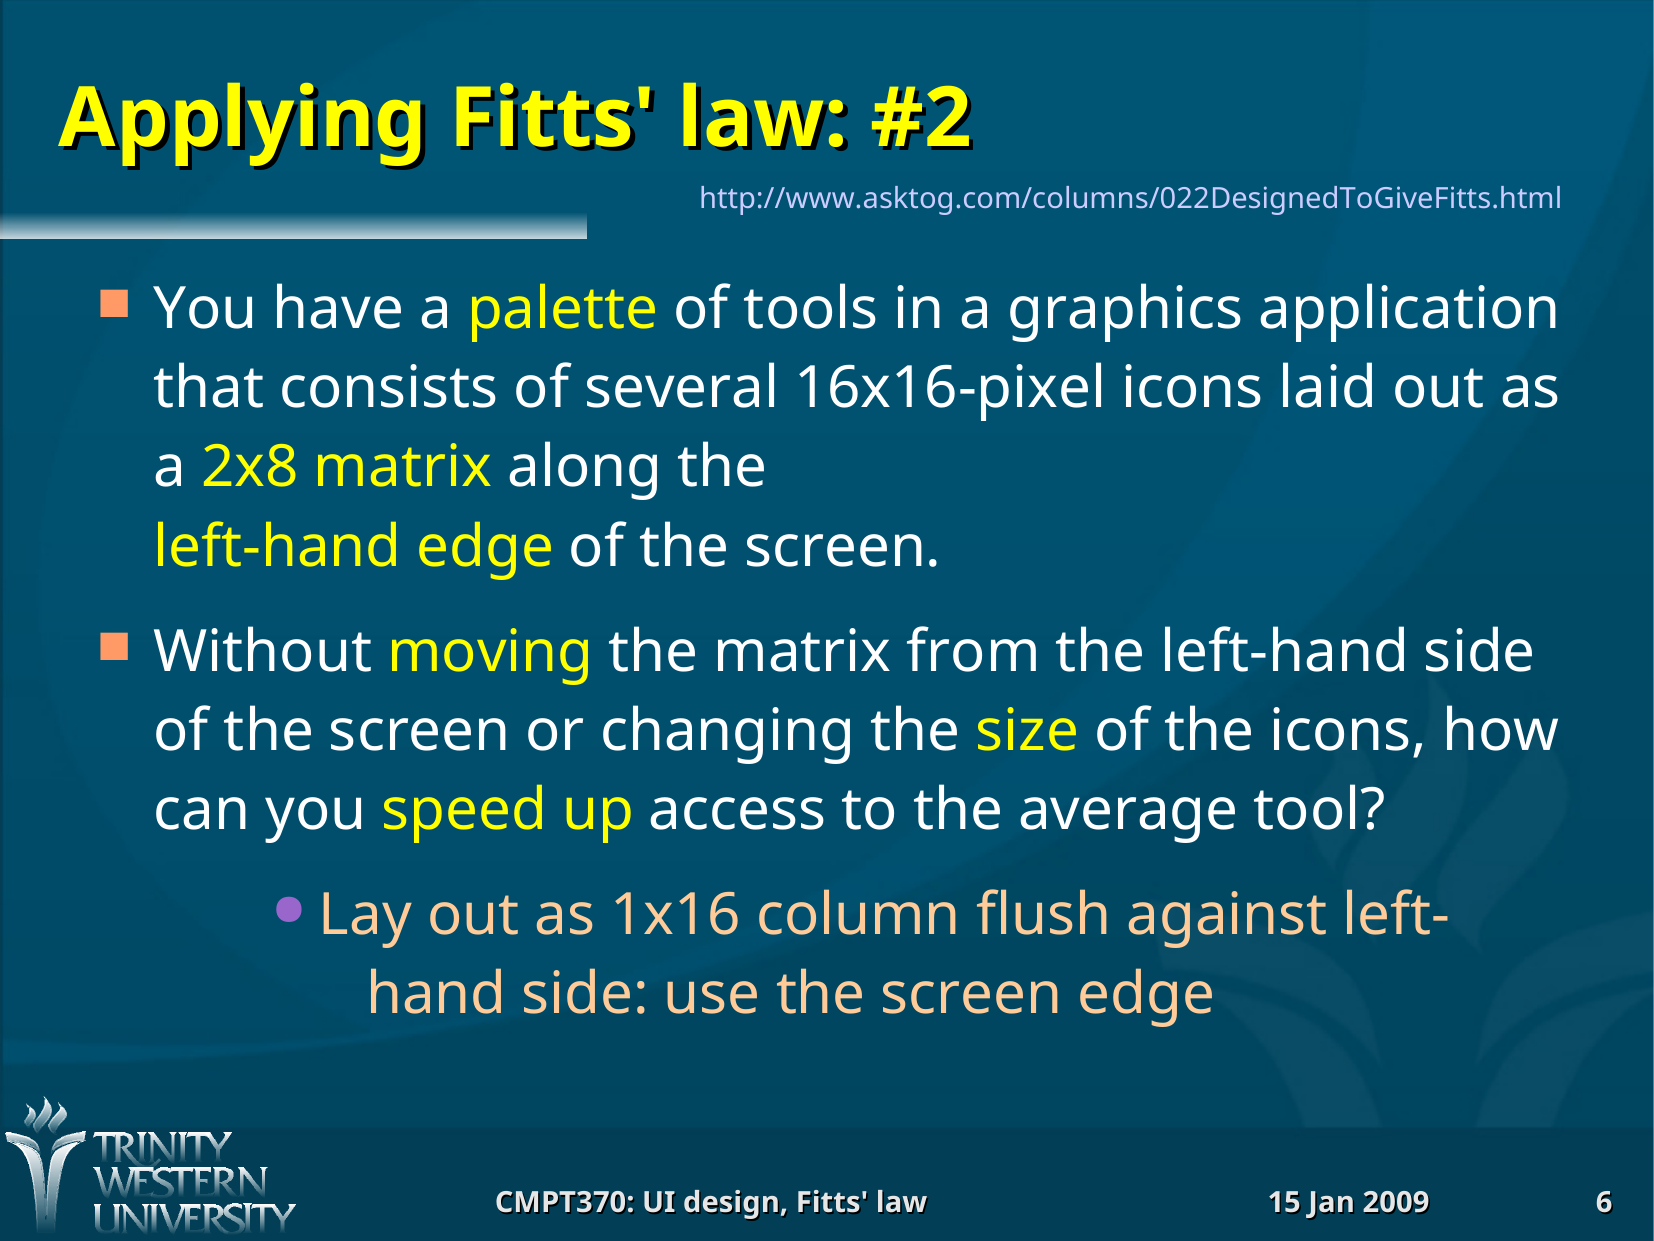

# Applying Fitts' law: #2
http://www.asktog.com/columns/022DesignedToGiveFitts.html
You have a palette of tools in a graphics application that consists of several 16x16-pixel icons laid out as a 2x8 matrix along the
left-hand edge of the screen.
Without moving the matrix from the left-hand side of the screen or changing the size of the icons, how can you speed up access to the average tool?
Lay out as 1x16 column flush against left-hand side: use the screen edge
CMPT370: UI design, Fitts' law
15 Jan 2009
6